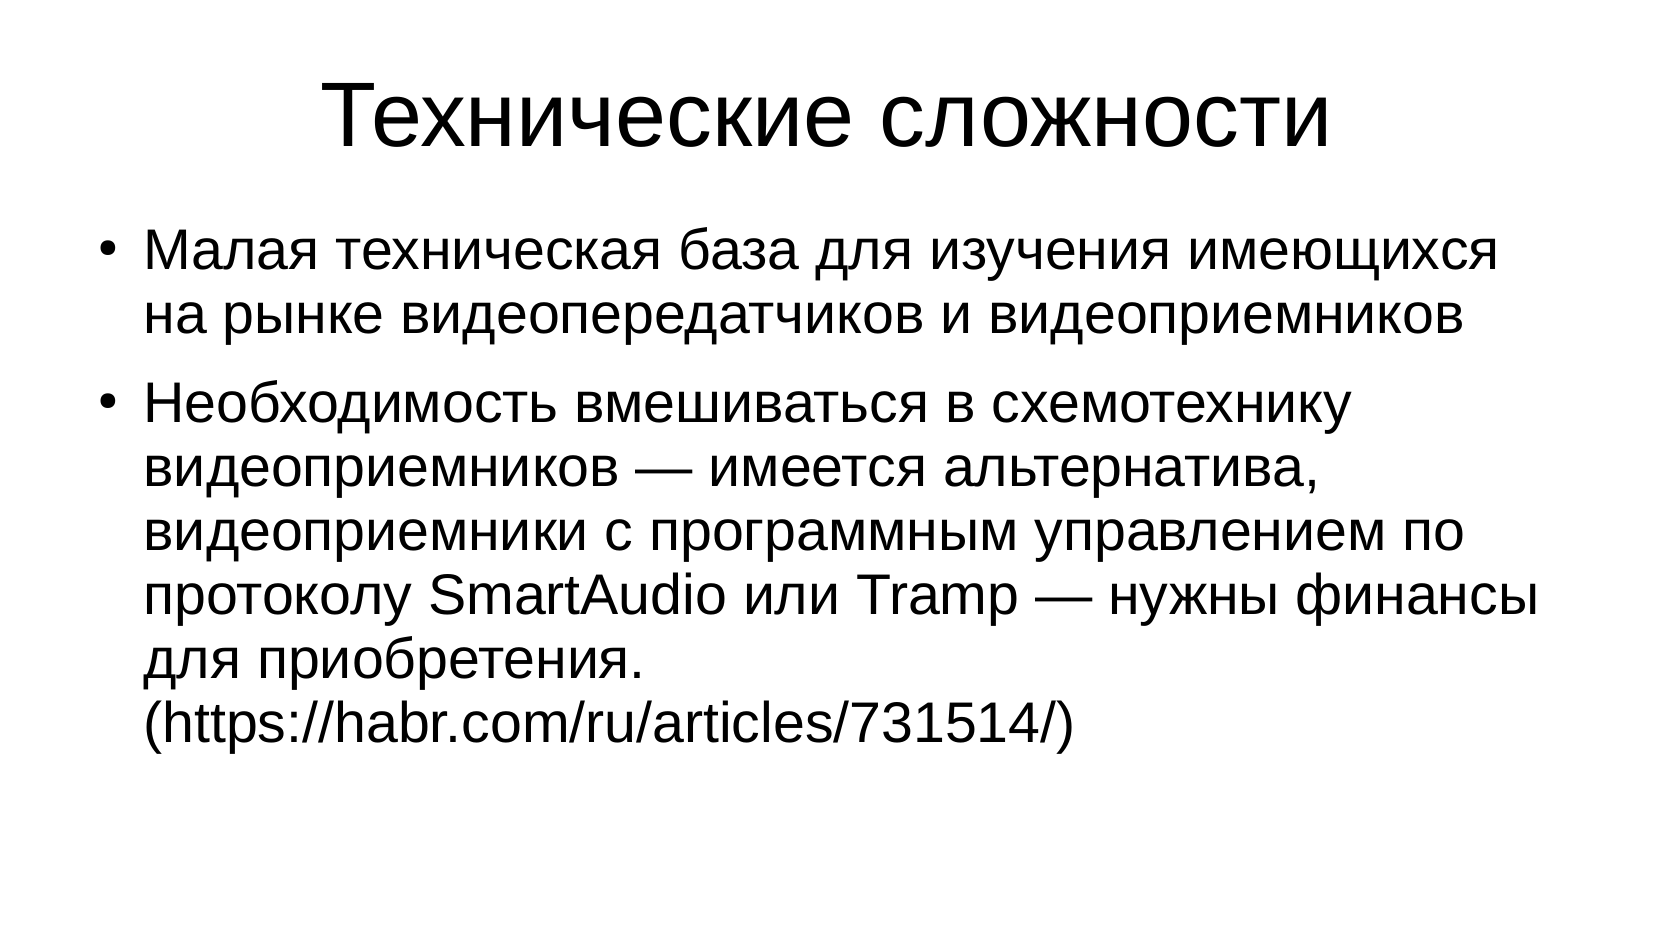

# Технические сложности
Малая техническая база для изучения имеющихся на рынке видеопередатчиков и видеоприемников
Необходимость вмешиваться в схемотехнику видеоприемников — имеется альтернатива, видеоприемники с программным управлением по протоколу SmartAudio или Tramp — нужны финансы для приобретения. (https://habr.com/ru/articles/731514/)